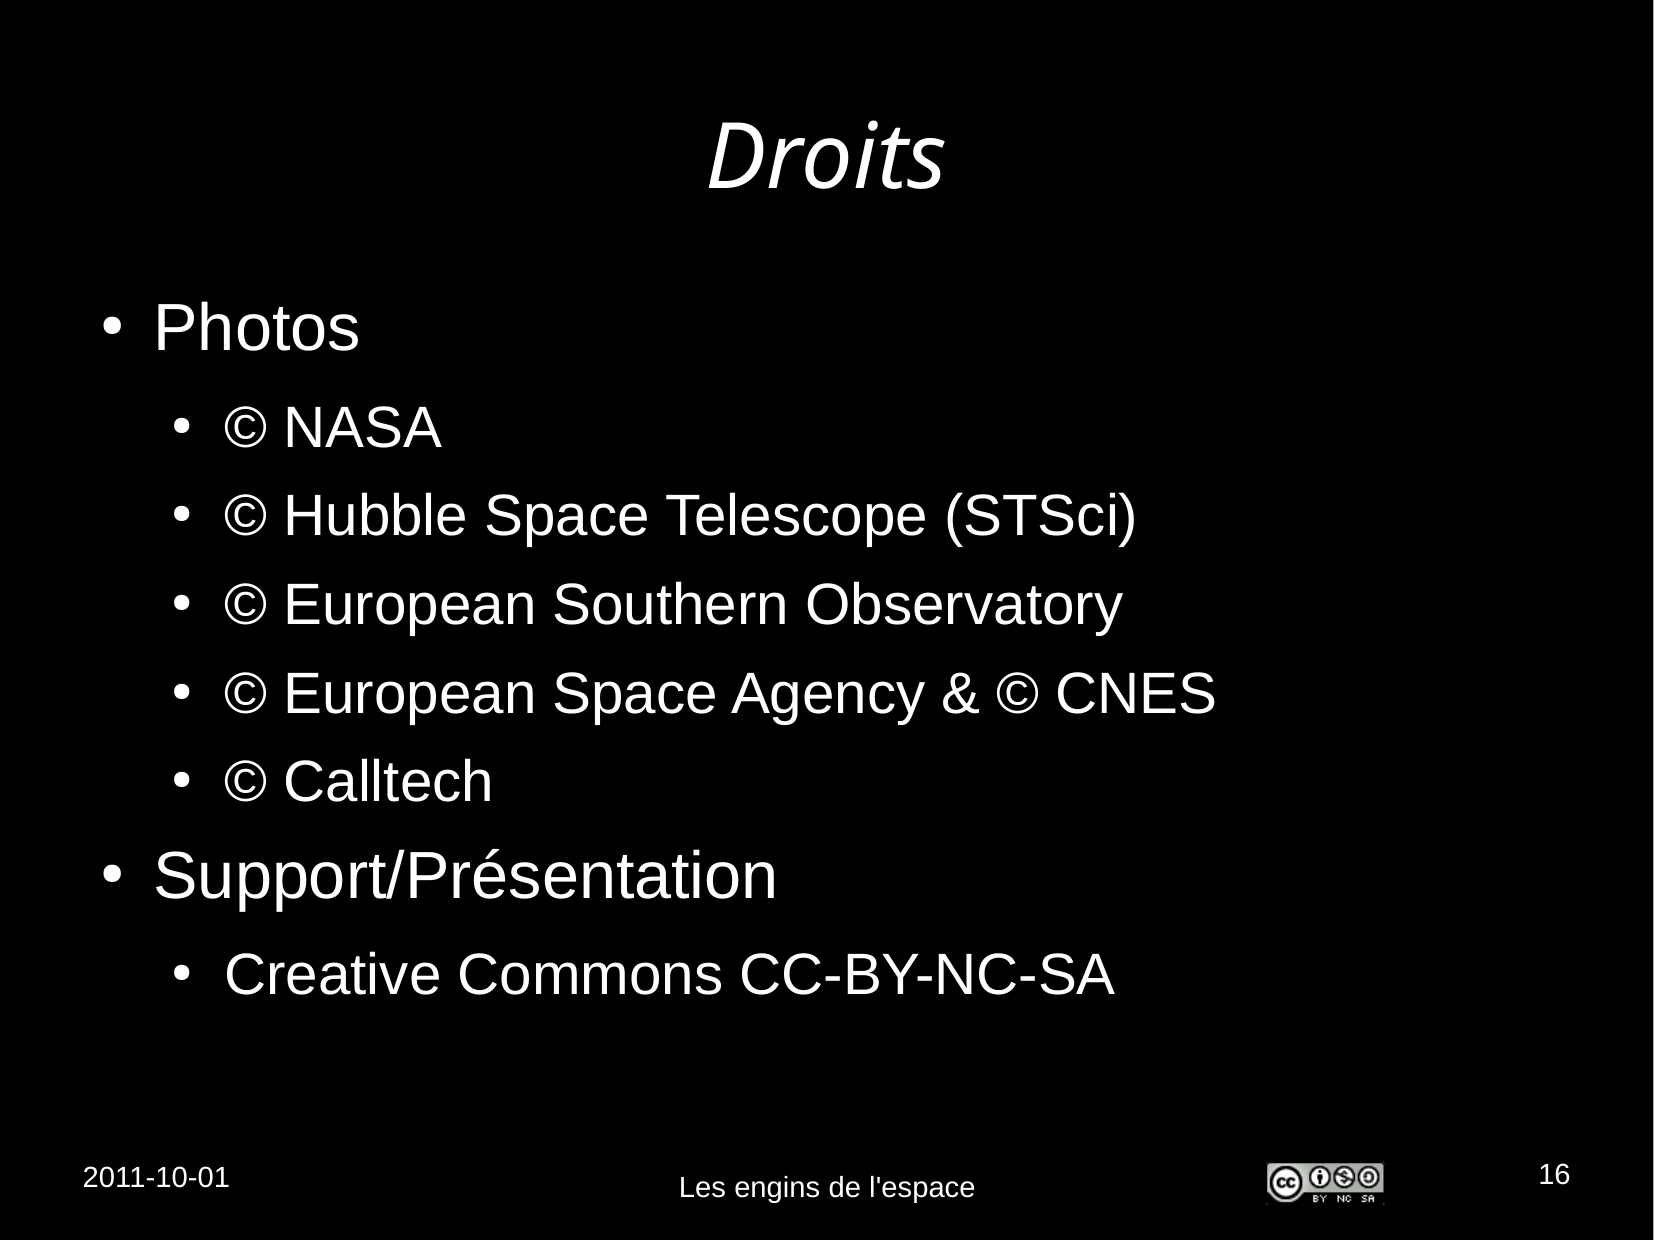

# Droits
Photos
© NASA
© Hubble Space Telescope (STSci)
© European Southern Observatory
© European Space Agency & © CNES
© Calltech
Support/Présentation
Creative Commons CC-BY-NC-SA
16
2011-10-01
Les engins de l'espace